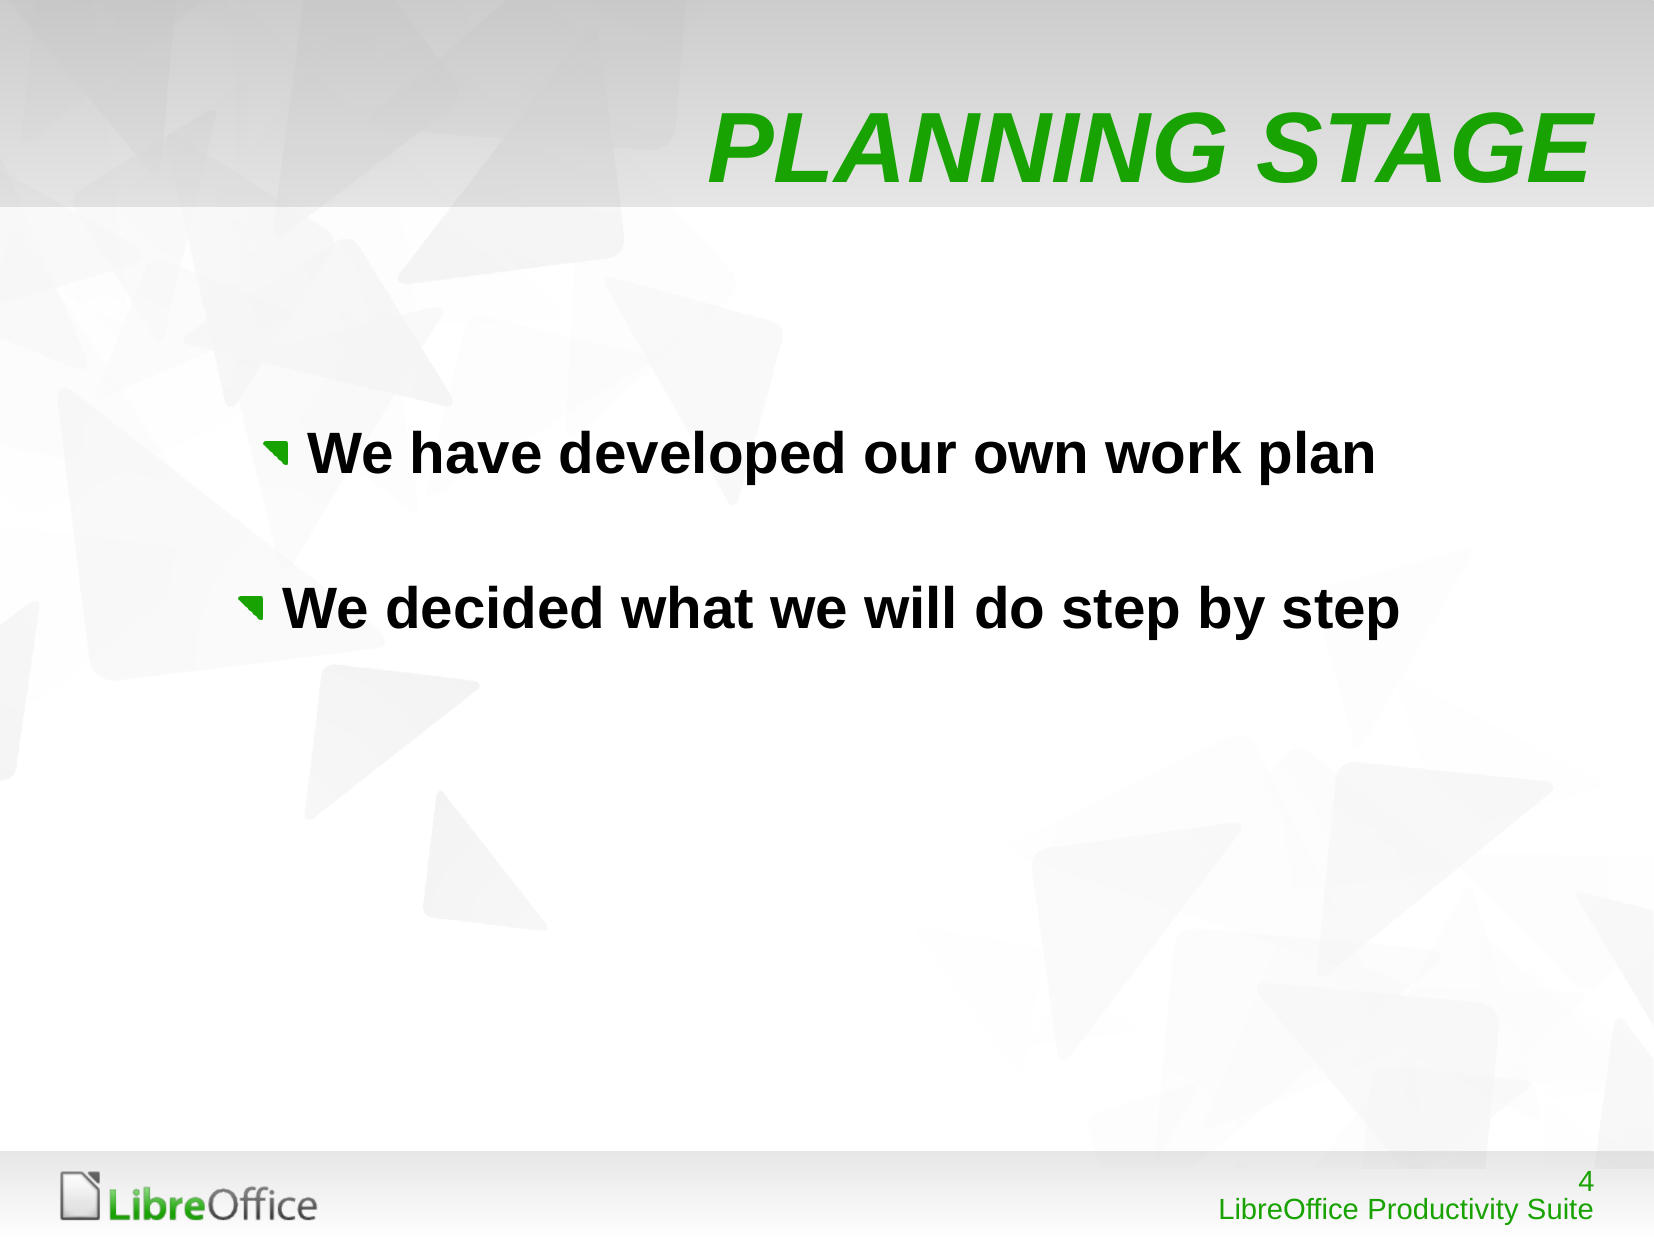

# PLANNING STAGE
We have developed our own work plan
We decided what we will do step by step
4
LibreOffice Productivity Suite